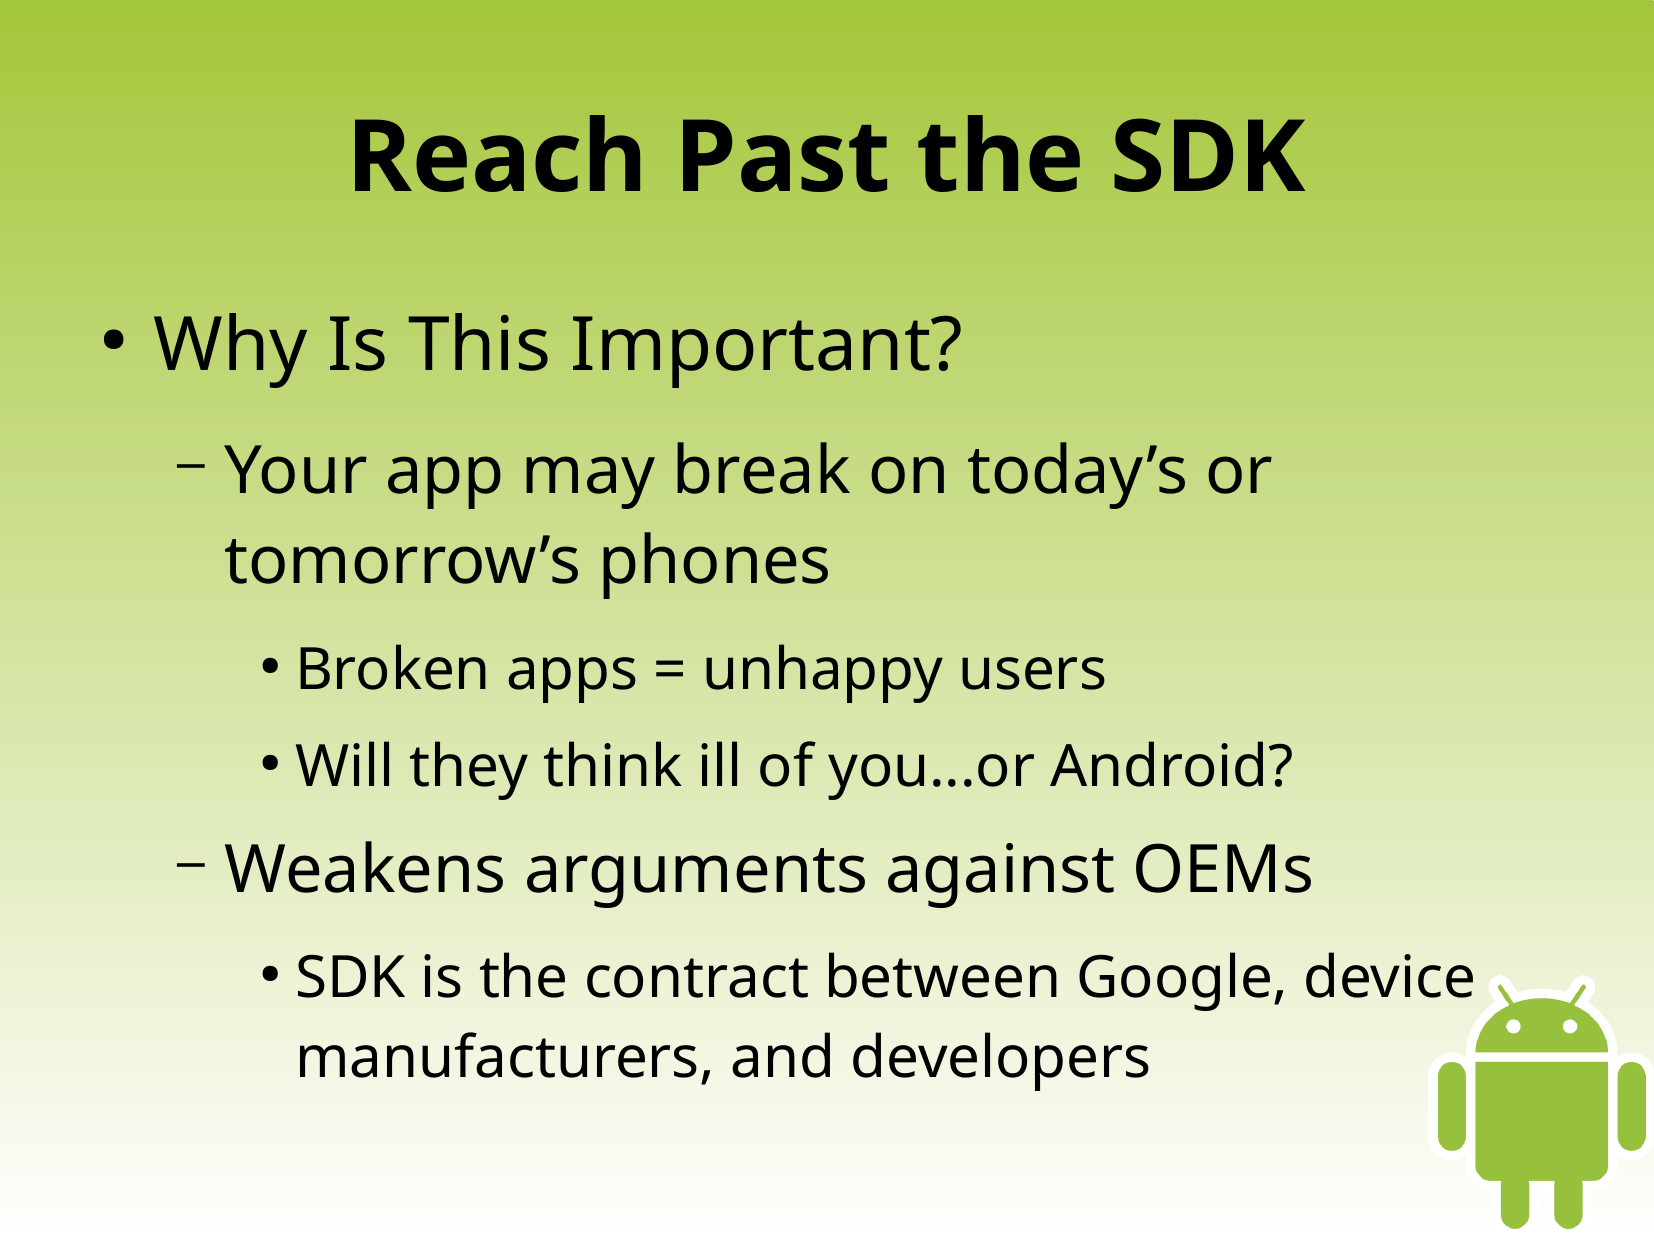

# Reach Past the SDK
Why Is This Important?
Your app may break on today’s or tomorrow’s phones
Broken apps = unhappy users
Will they think ill of you...or Android?
Weakens arguments against OEMs
SDK is the contract between Google, device manufacturers, and developers